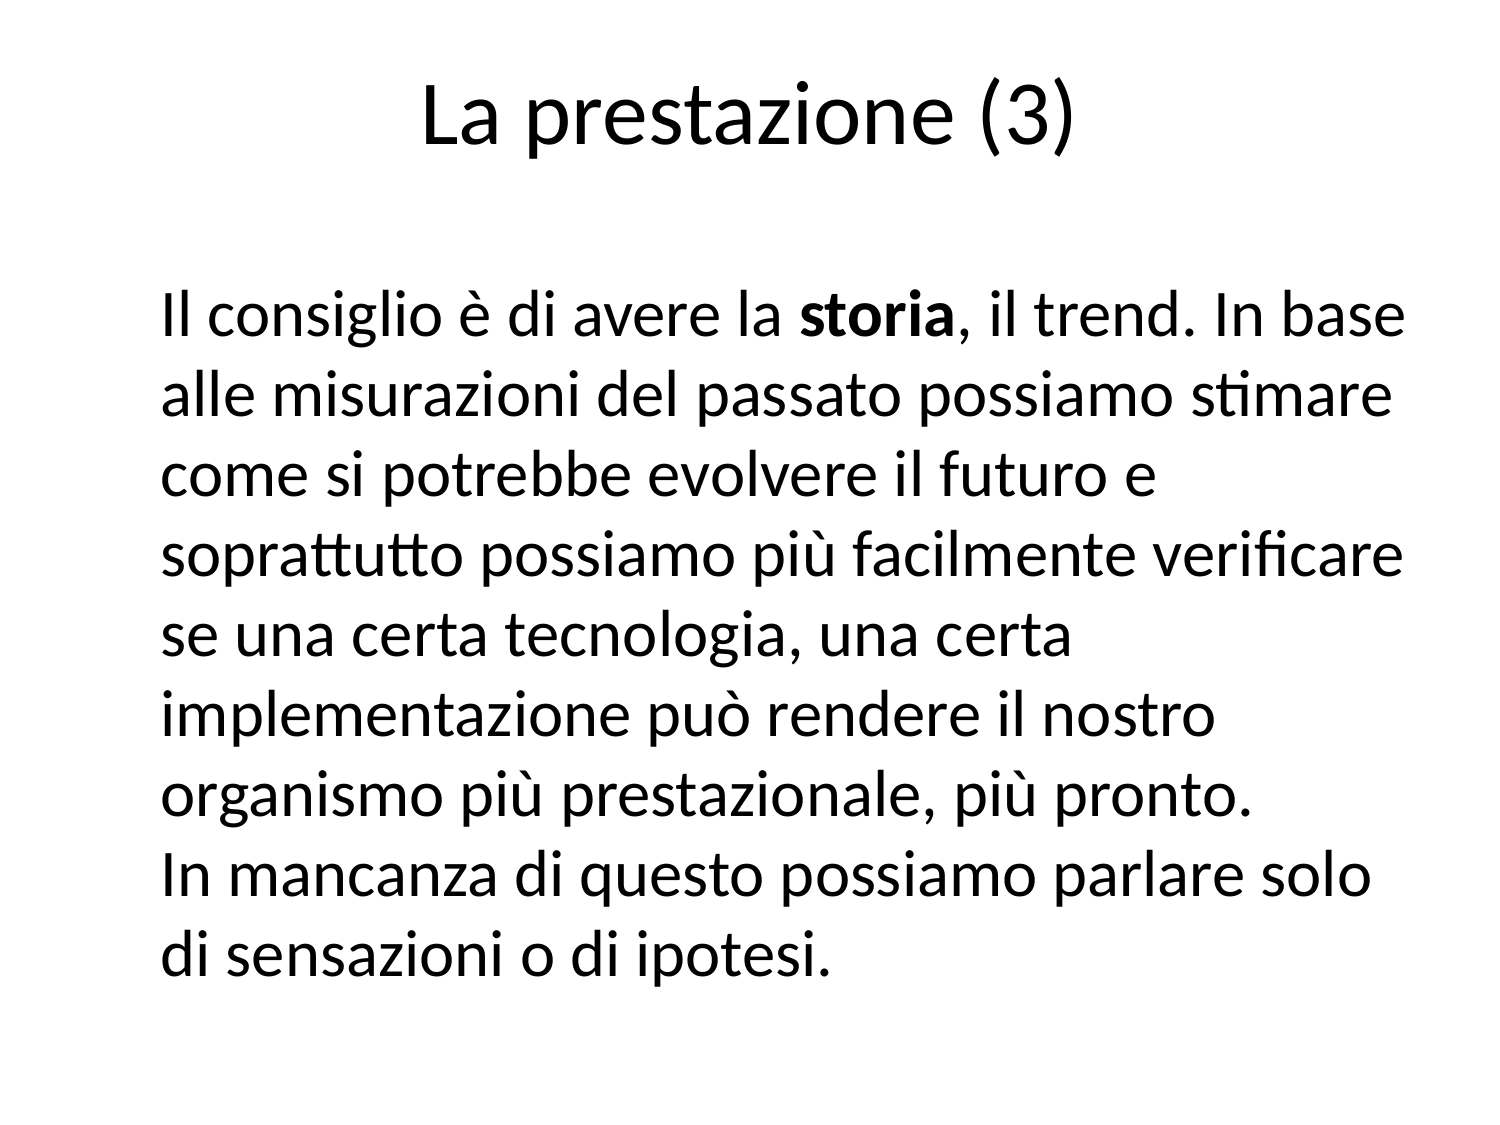

# La prestazione (3)
Il consiglio è di avere la storia, il trend. In base alle misurazioni del passato possiamo stimare come si potrebbe evolvere il futuro e soprattutto possiamo più facilmente verificare se una certa tecnologia, una certa implementazione può rendere il nostro organismo più prestazionale, più pronto.
In mancanza di questo possiamo parlare solo di sensazioni o di ipotesi.